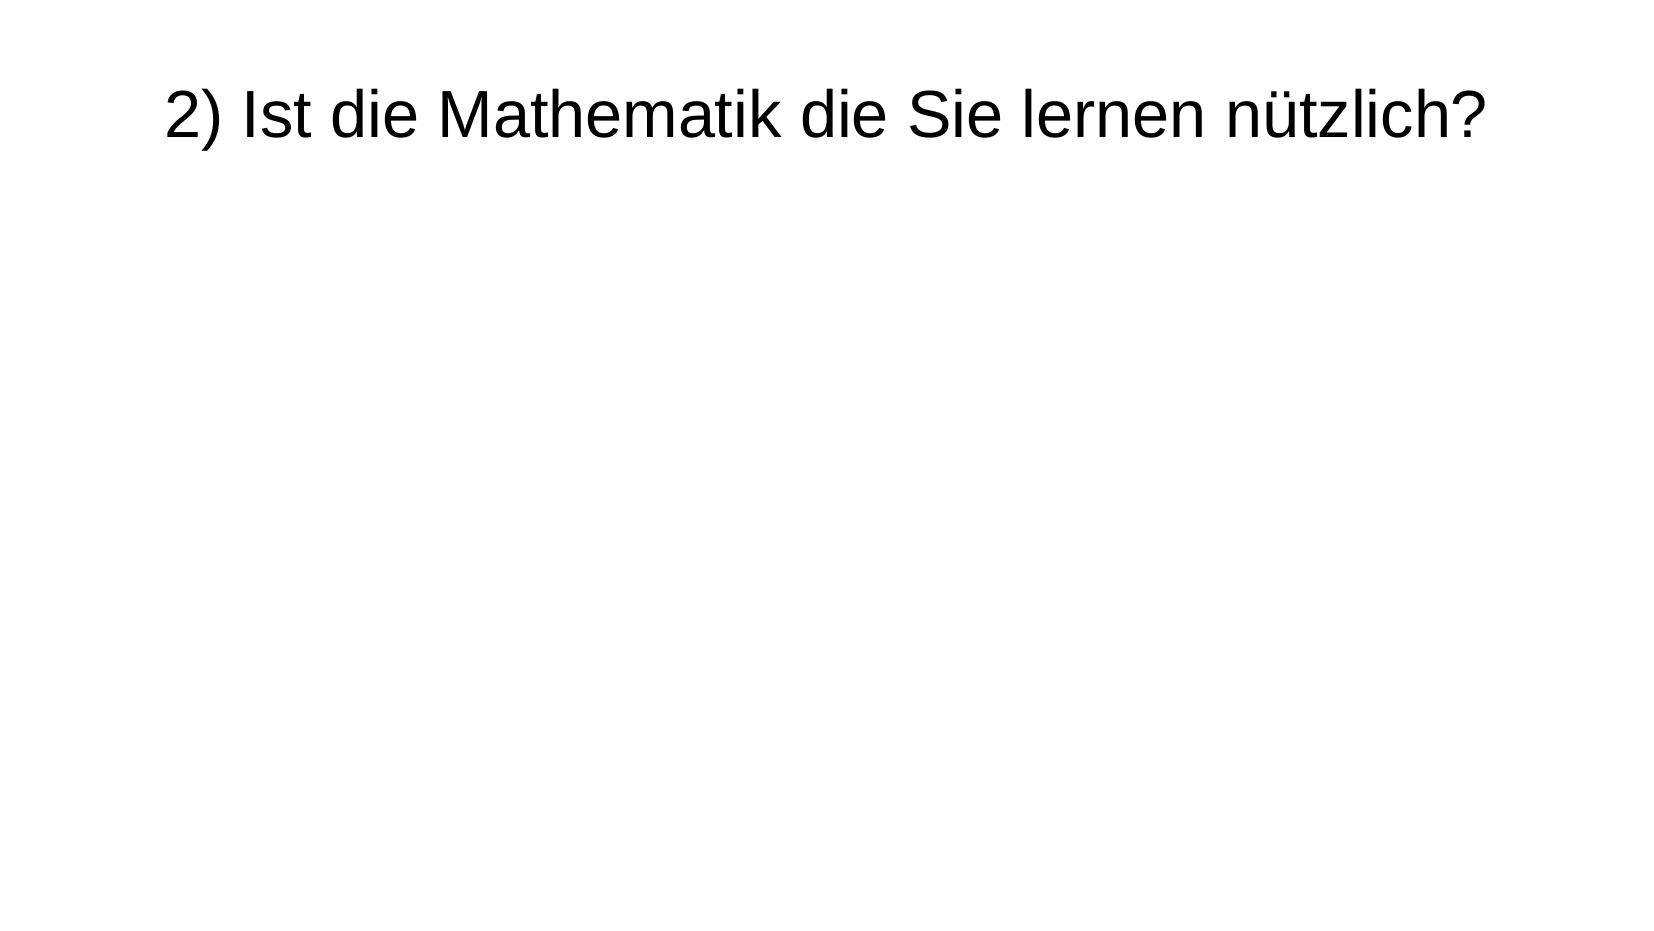

# 2) Ist die Mathematik die Sie lernen nützlich?